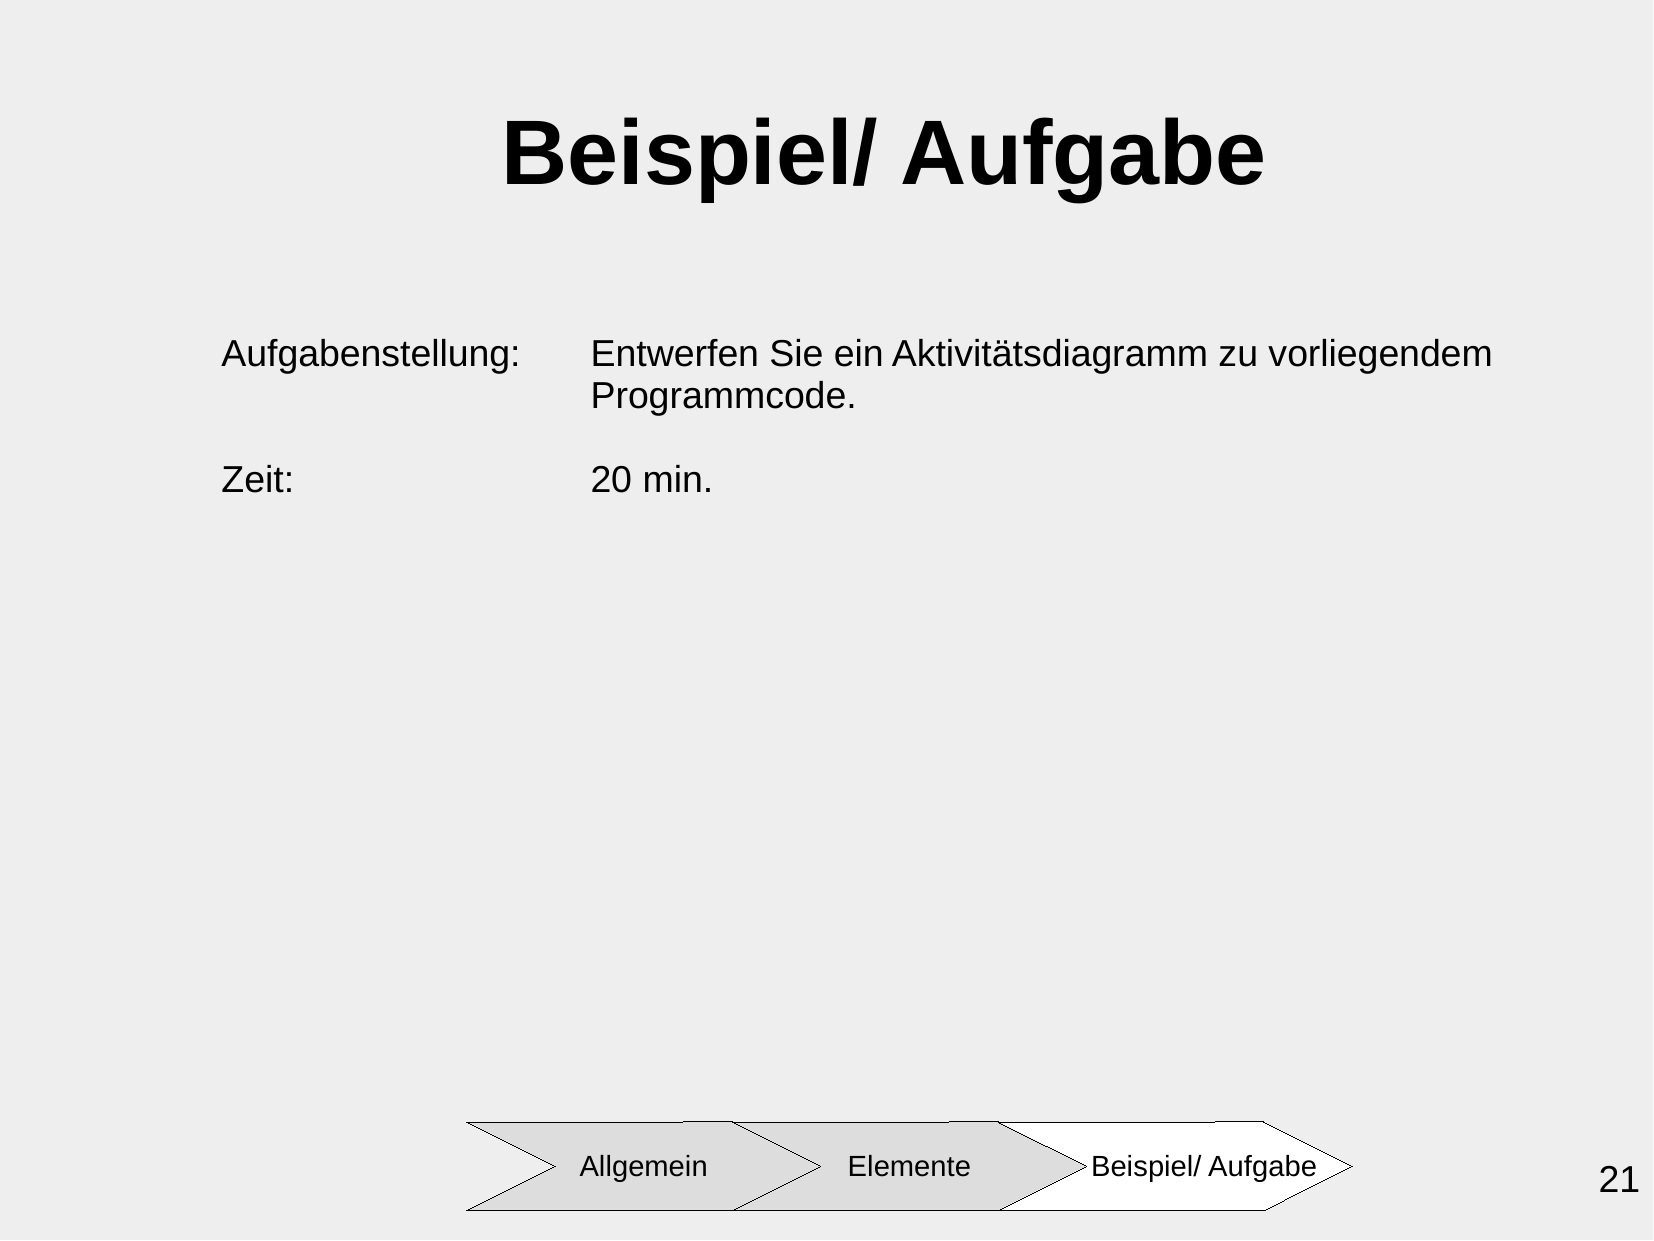

# Beispiel/ Aufgabe
Aufgabenstellung:	Entwerfen Sie ein Aktivitätsdiagramm zu vorliegendem
					Programmcode.
Zeit:					20 min.
Allgemein
Elemente
 Beispiel/ Aufgabe